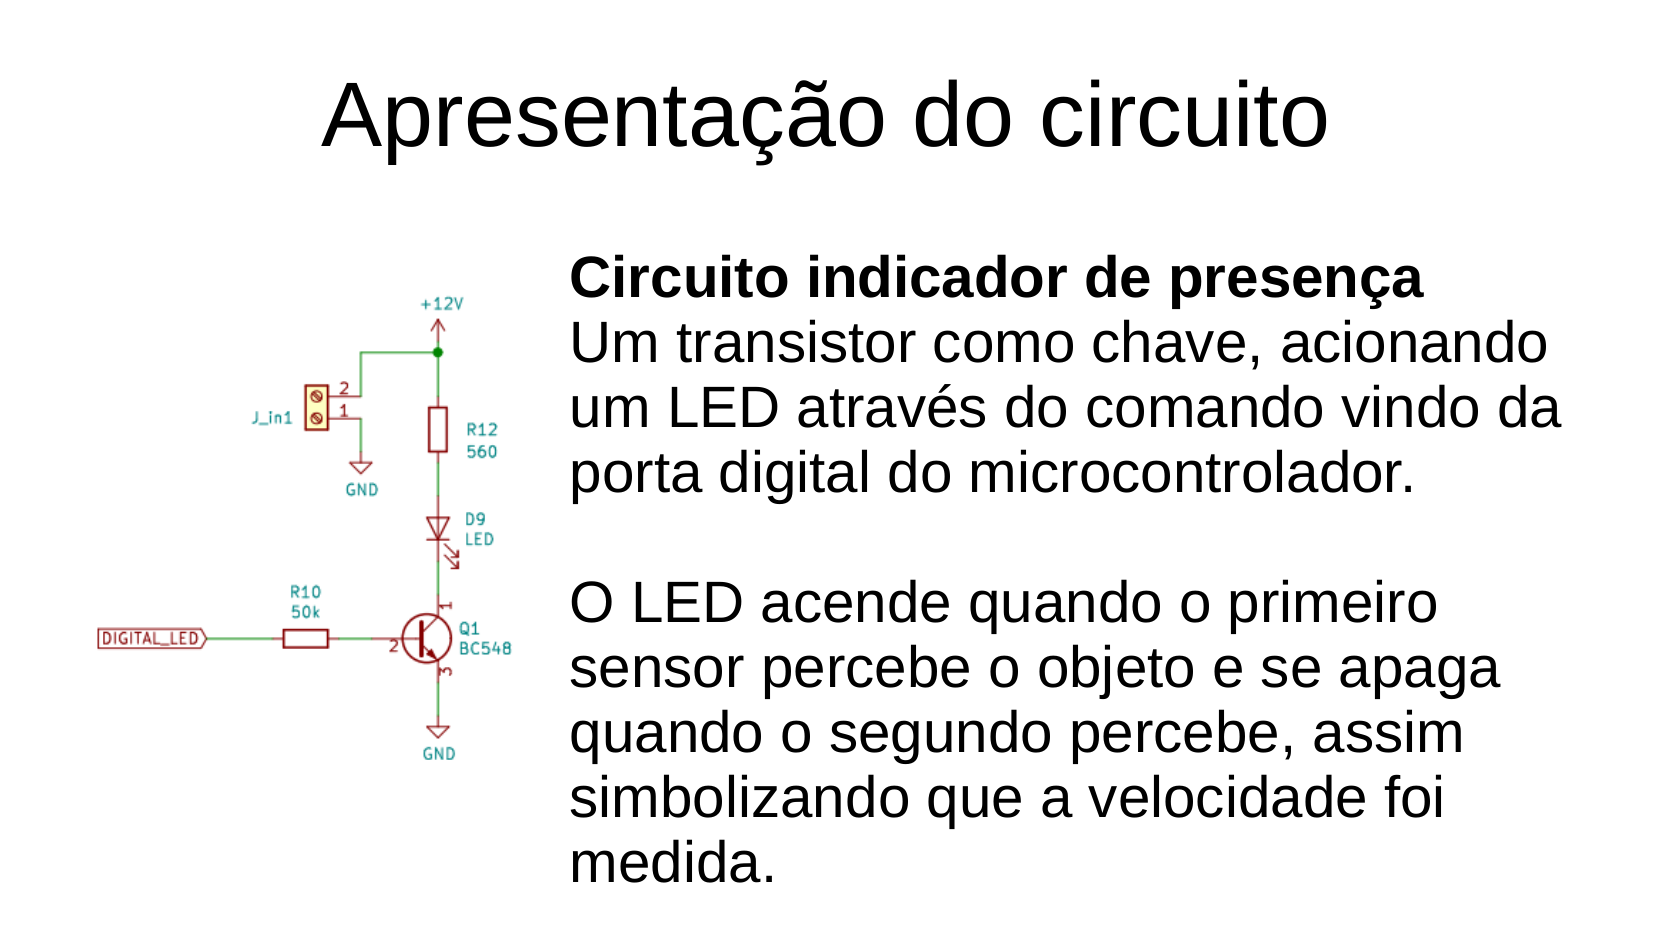

# Apresentação do circuito
Circuito indicador de presença
Um transistor como chave, acionando um LED através do comando vindo da porta digital do microcontrolador.
O LED acende quando o primeiro sensor percebe o objeto e se apaga quando o segundo percebe, assim simbolizando que a velocidade foi medida.